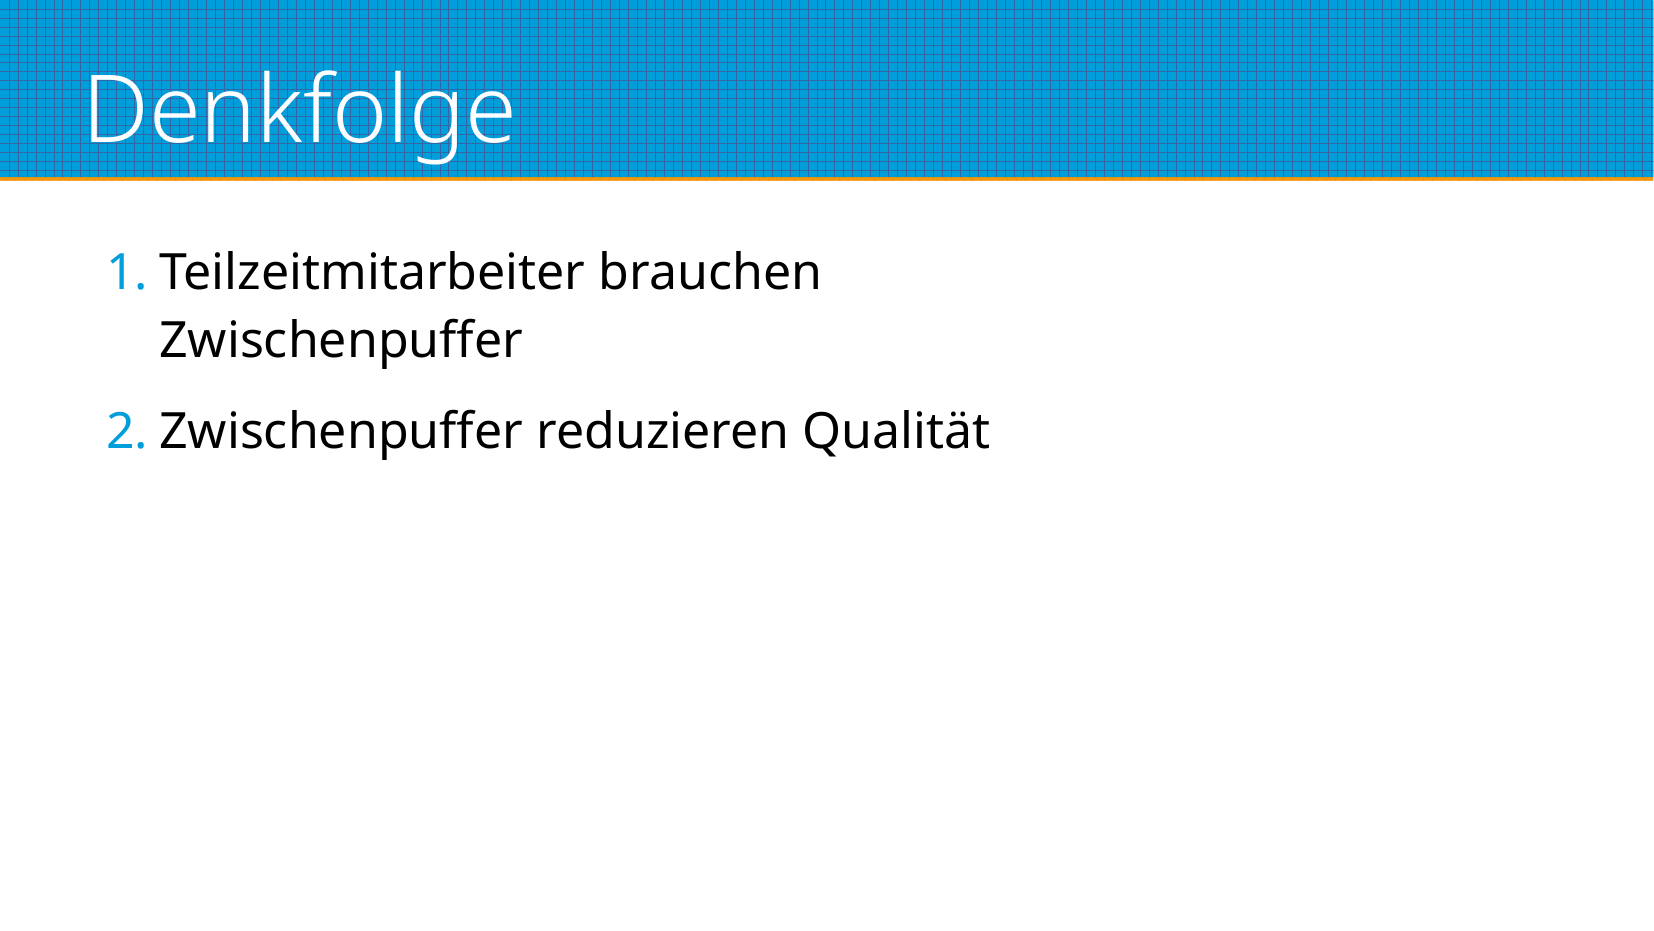

# Denkfolge
Teilzeitmitarbeiter brauchen Zwischenpuffer
Zwischenpuffer reduzieren Qualität